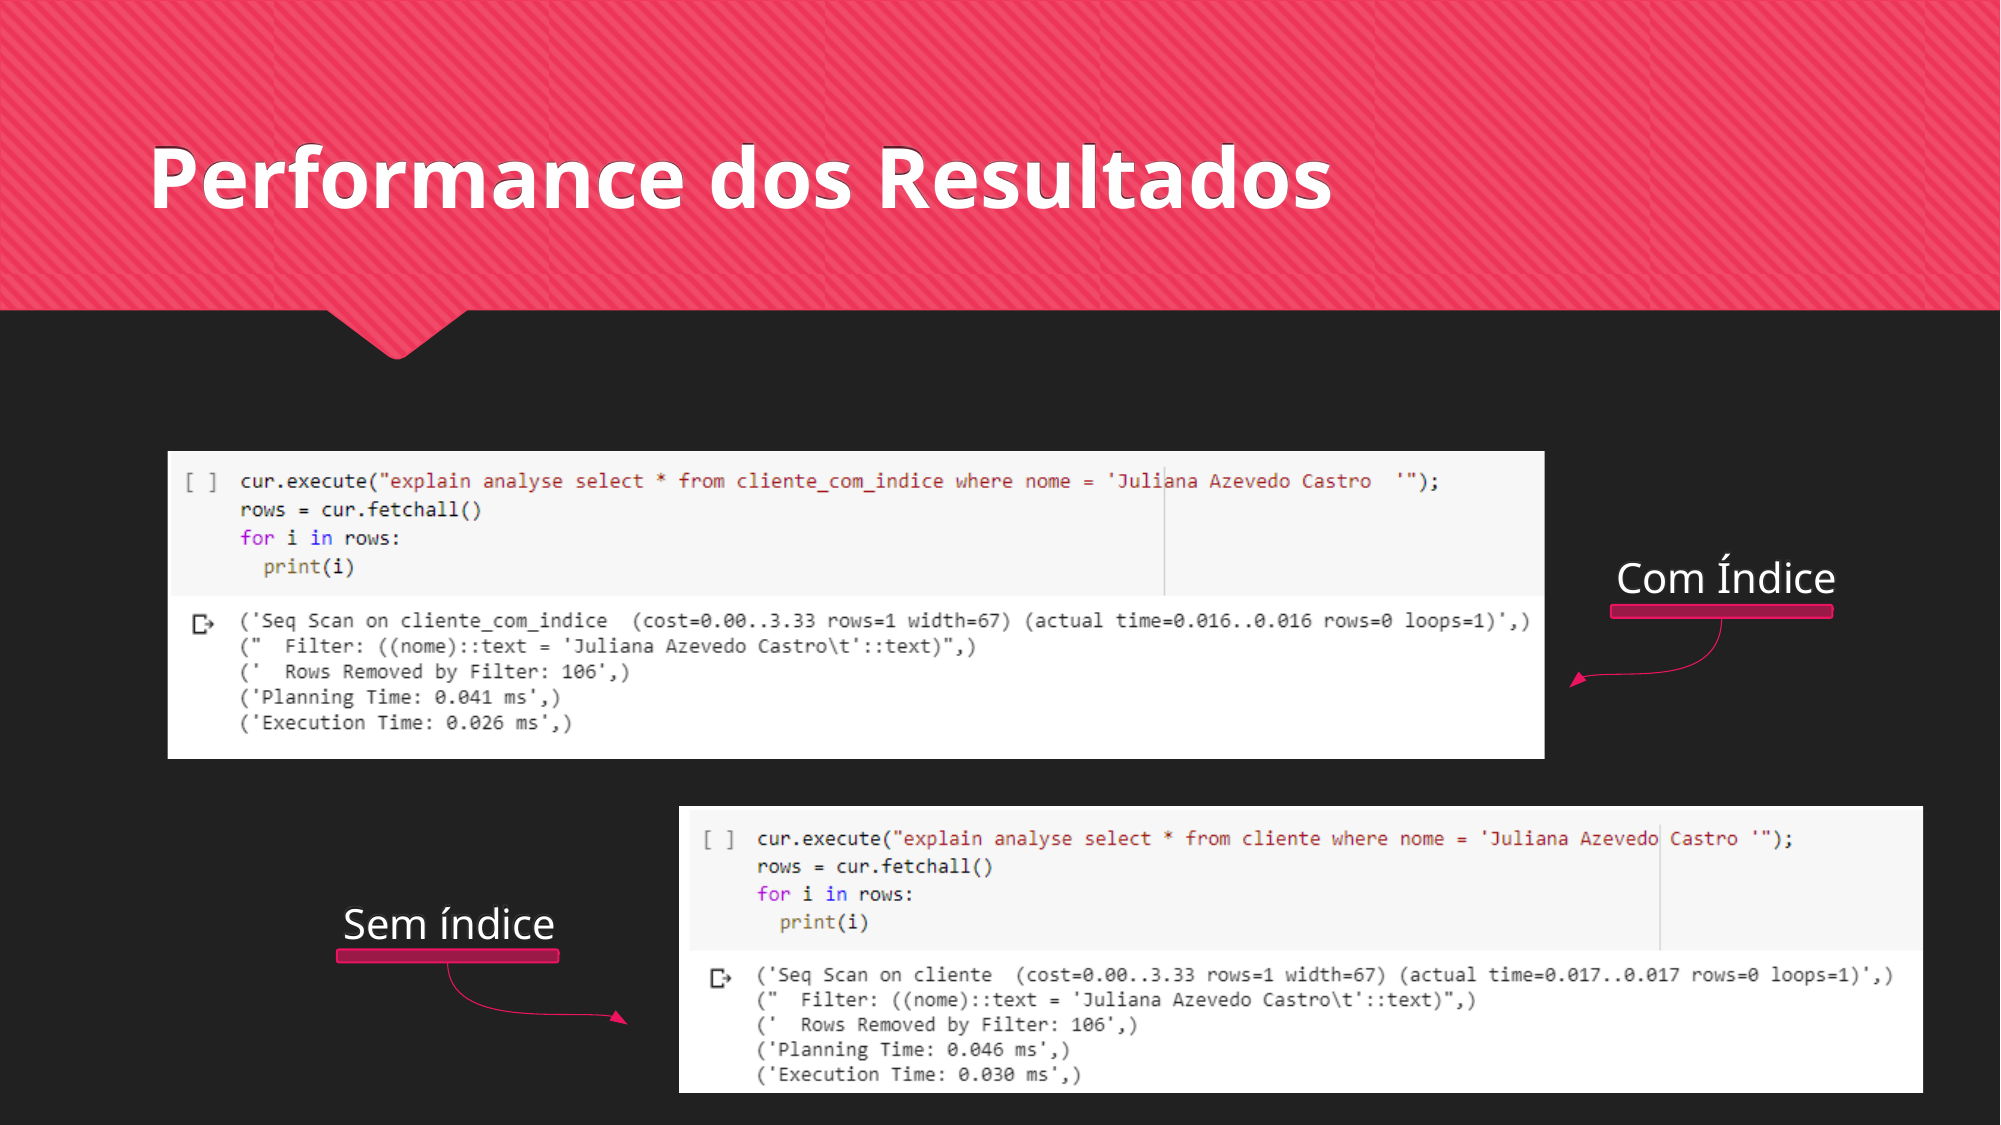

# Performance dos Resultados
Com Índice
Sem índice